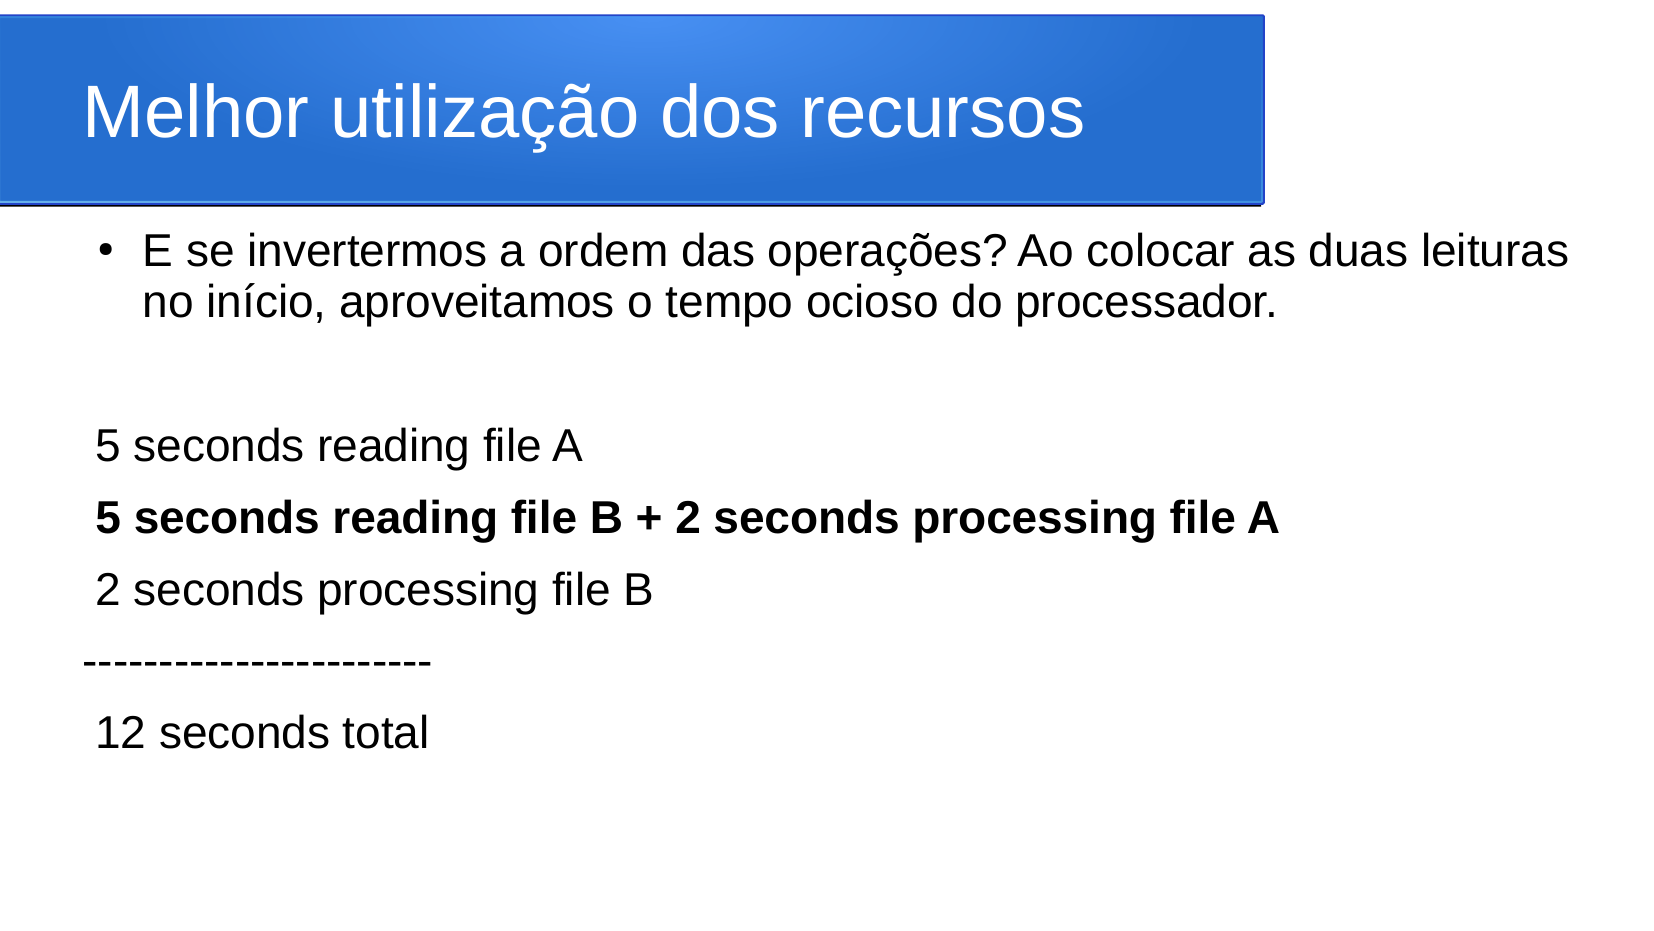

# Melhor utilização dos recursos
E se invertermos a ordem das operações? Ao colocar as duas leituras no início, aproveitamos o tempo ocioso do processador.
 5 seconds reading file A
 5 seconds reading file B + 2 seconds processing file A
 2 seconds processing file B
-----------------------
 12 seconds total